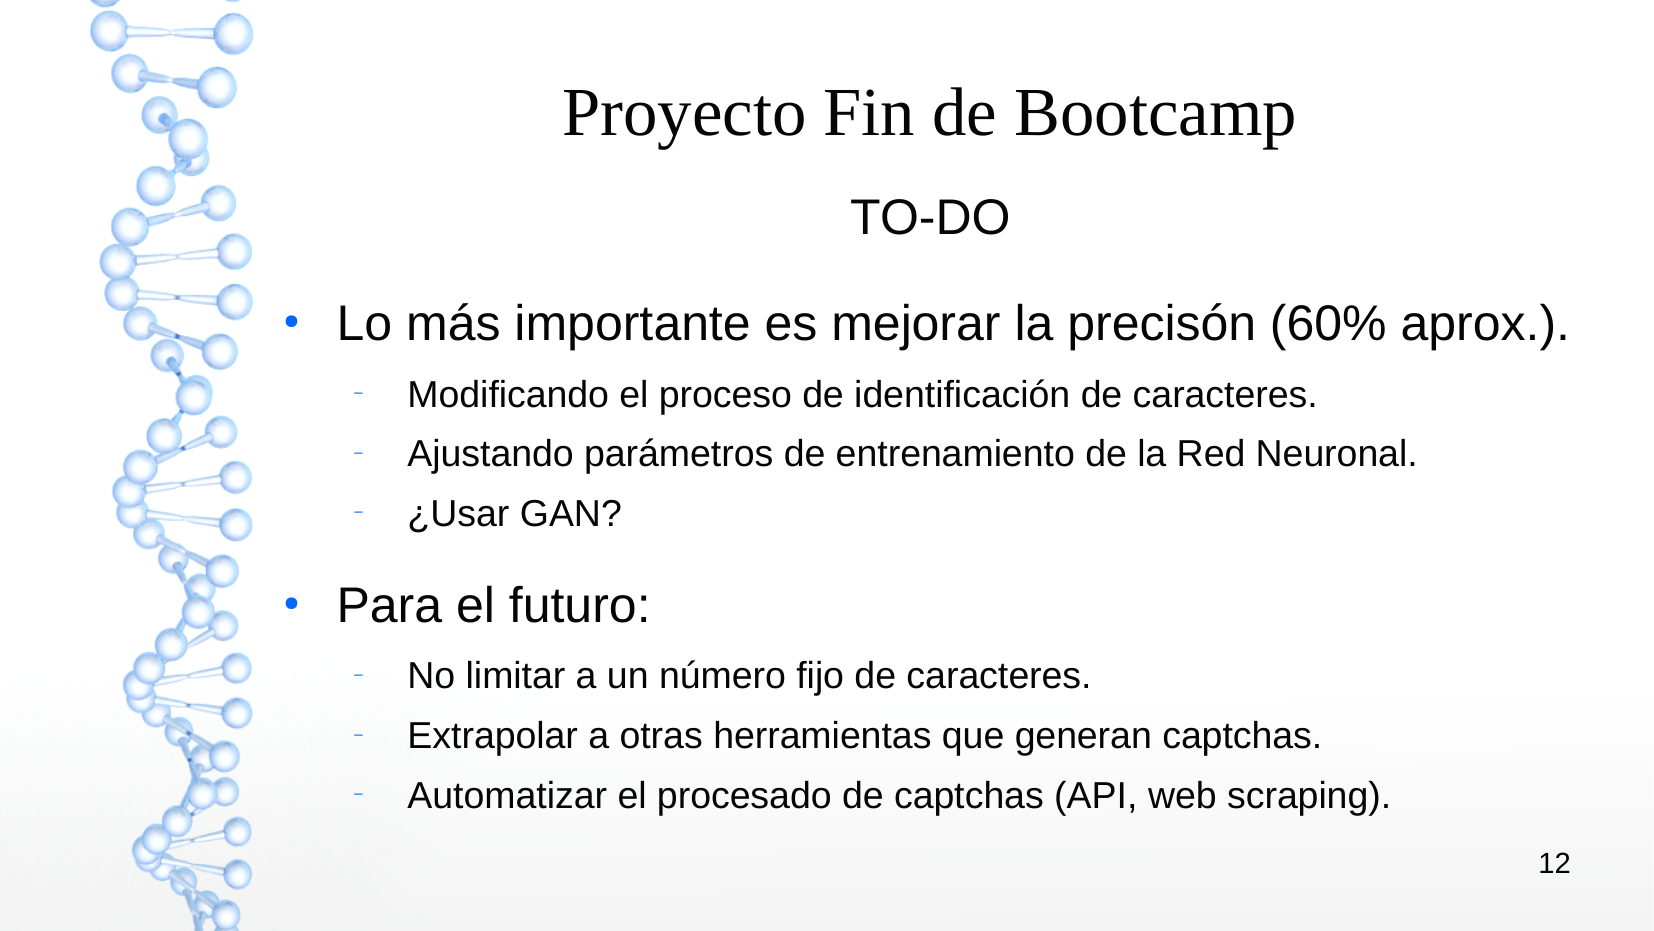

# Proyecto Fin de Bootcamp
TO-DO
Lo más importante es mejorar la precisón (60% aprox.).
Modificando el proceso de identificación de caracteres.
Ajustando parámetros de entrenamiento de la Red Neuronal.
¿Usar GAN?
Para el futuro:
No limitar a un número fijo de caracteres.
Extrapolar a otras herramientas que generan captchas.
Automatizar el procesado de captchas (API, web scraping).
12